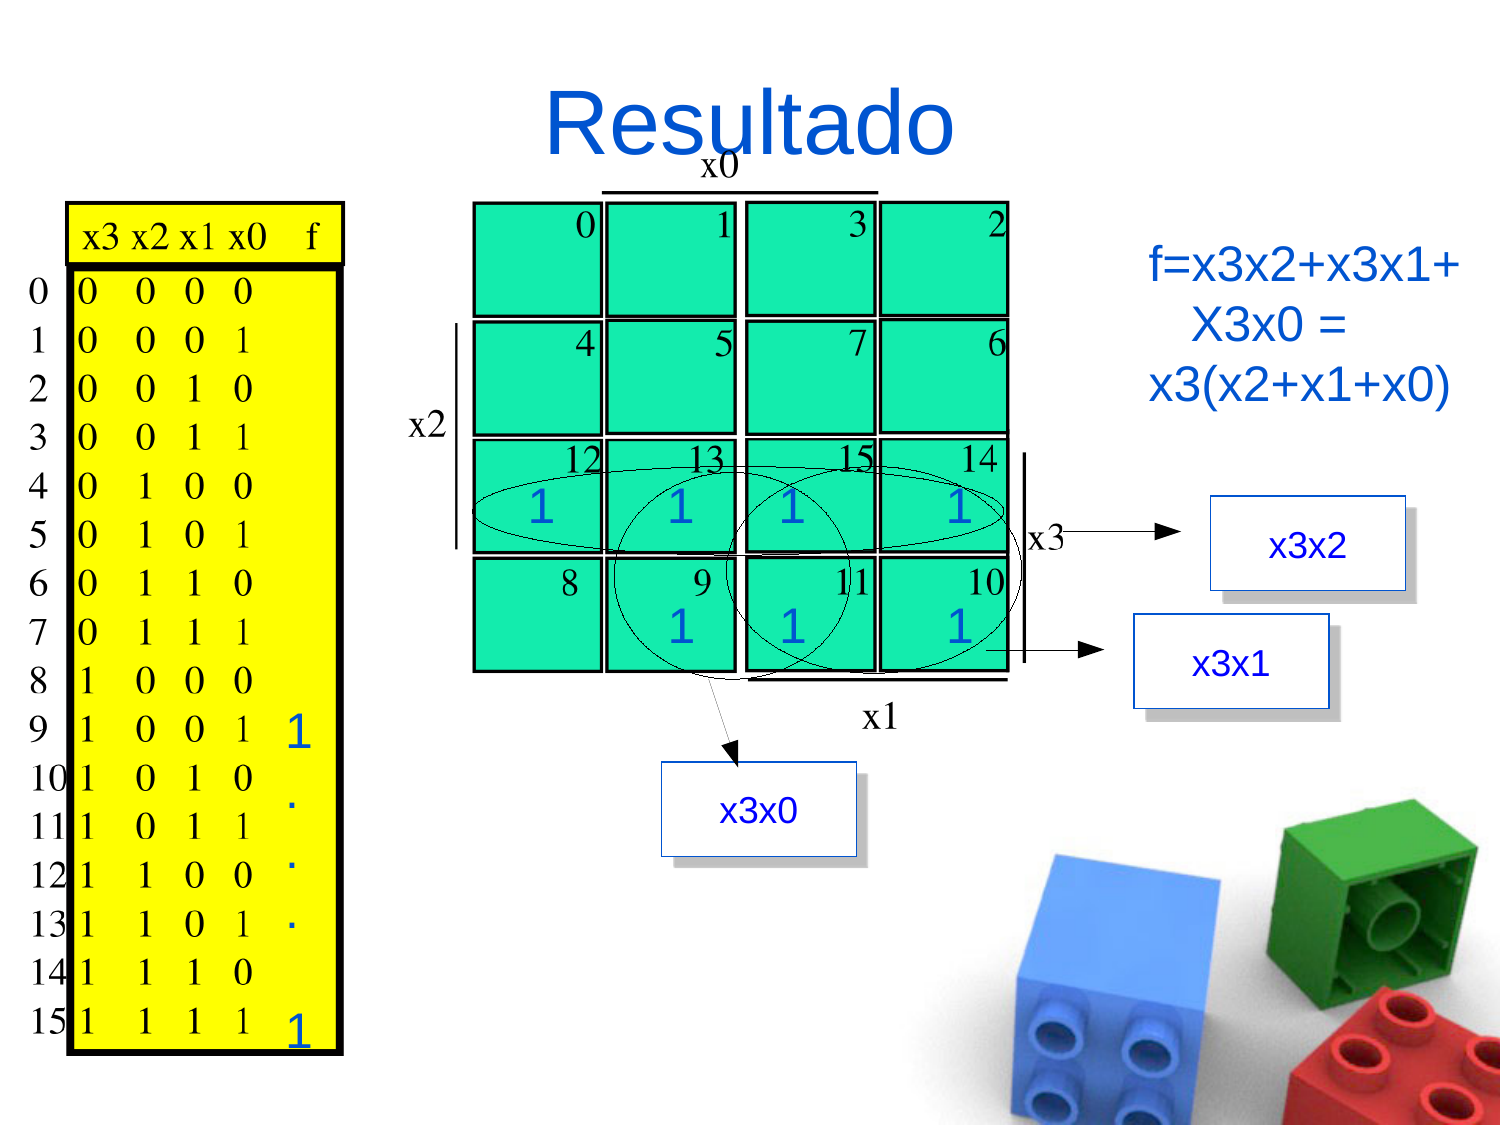

# Resultado
f=x3x2+x3x1+
 X3x0 =
x3(x2+x1+x0)
1 1 1 1
 1 1 1
x3x2
x3x1
1
.
.
.
1
x3x0